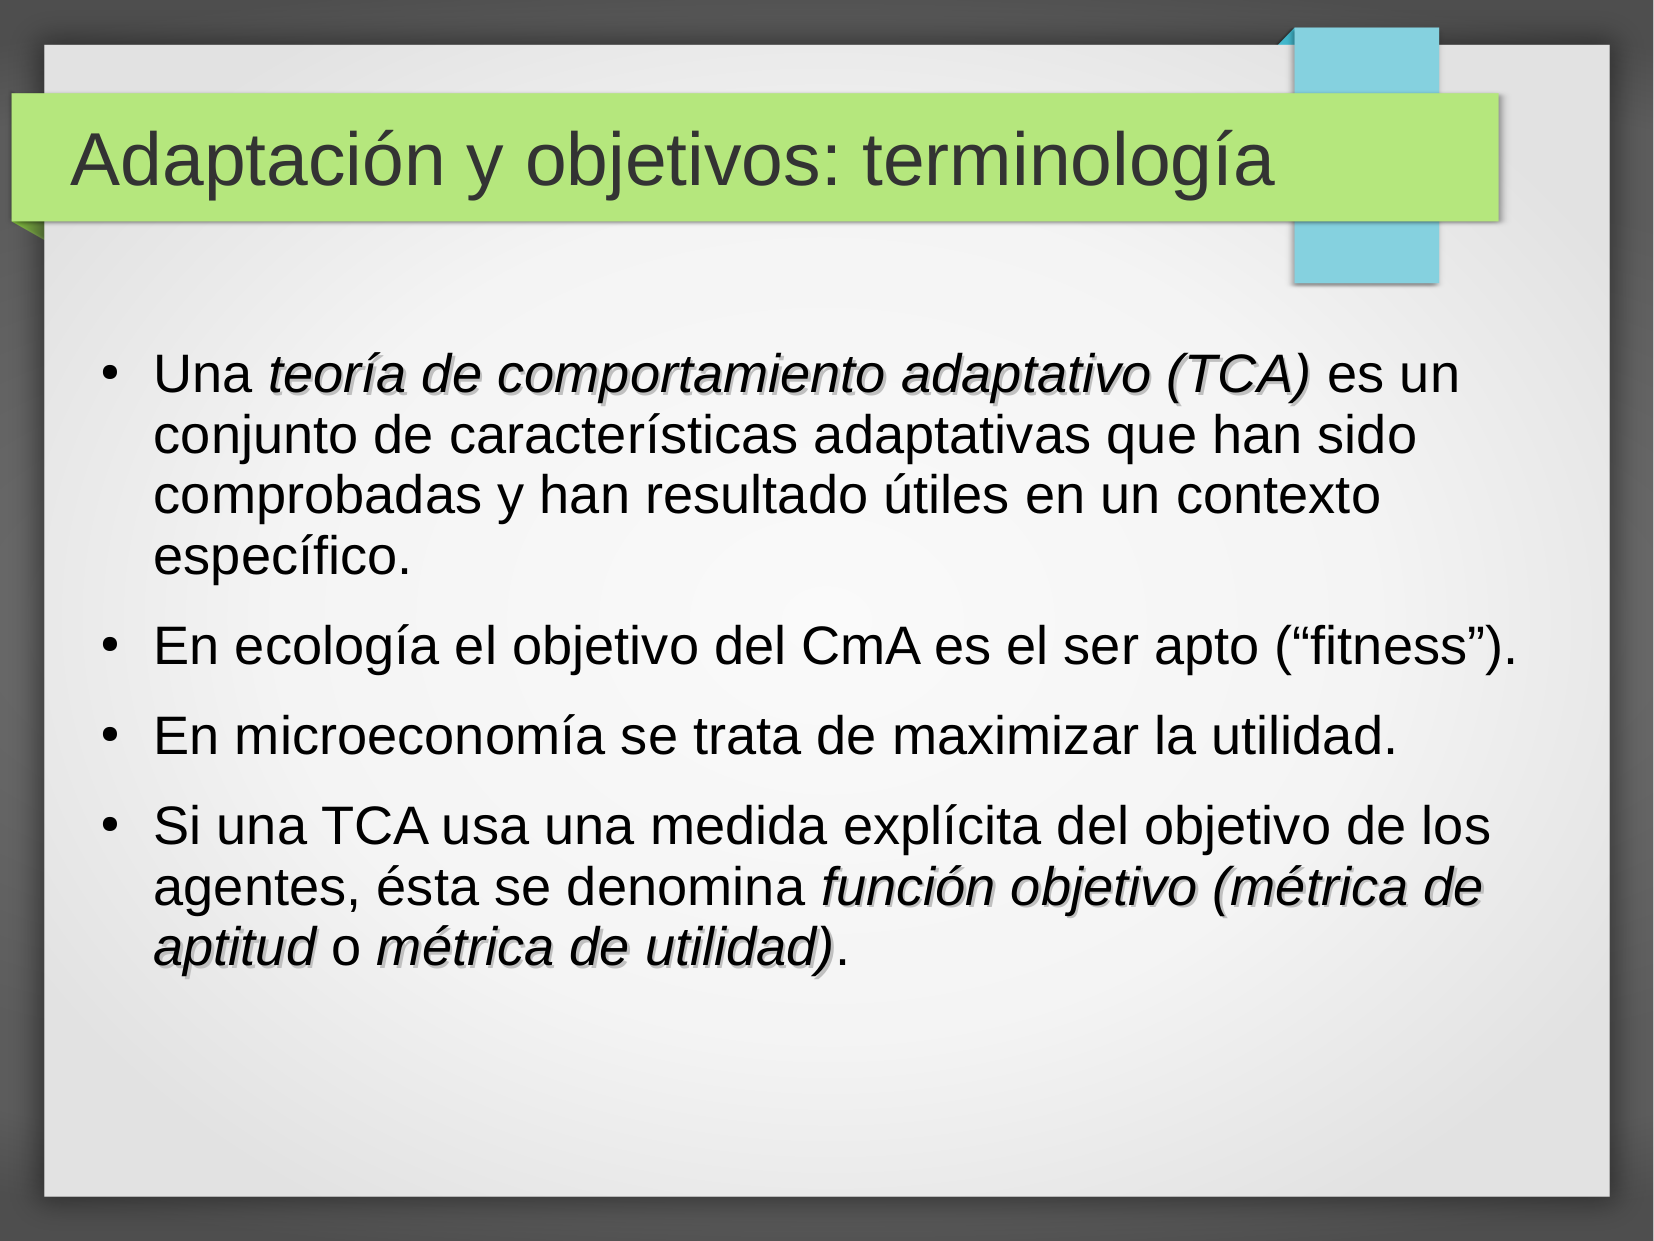

# Adaptación y objetivos: terminología
Una teoría de comportamiento adaptativo (TCA) es un conjunto de características adaptativas que han sido comprobadas y han resultado útiles en un contexto específico.
En ecología el objetivo del CmA es el ser apto (“fitness”).
En microeconomía se trata de maximizar la utilidad.
Si una TCA usa una medida explícita del objetivo de los agentes, ésta se denomina función objetivo (métrica de aptitud o métrica de utilidad).